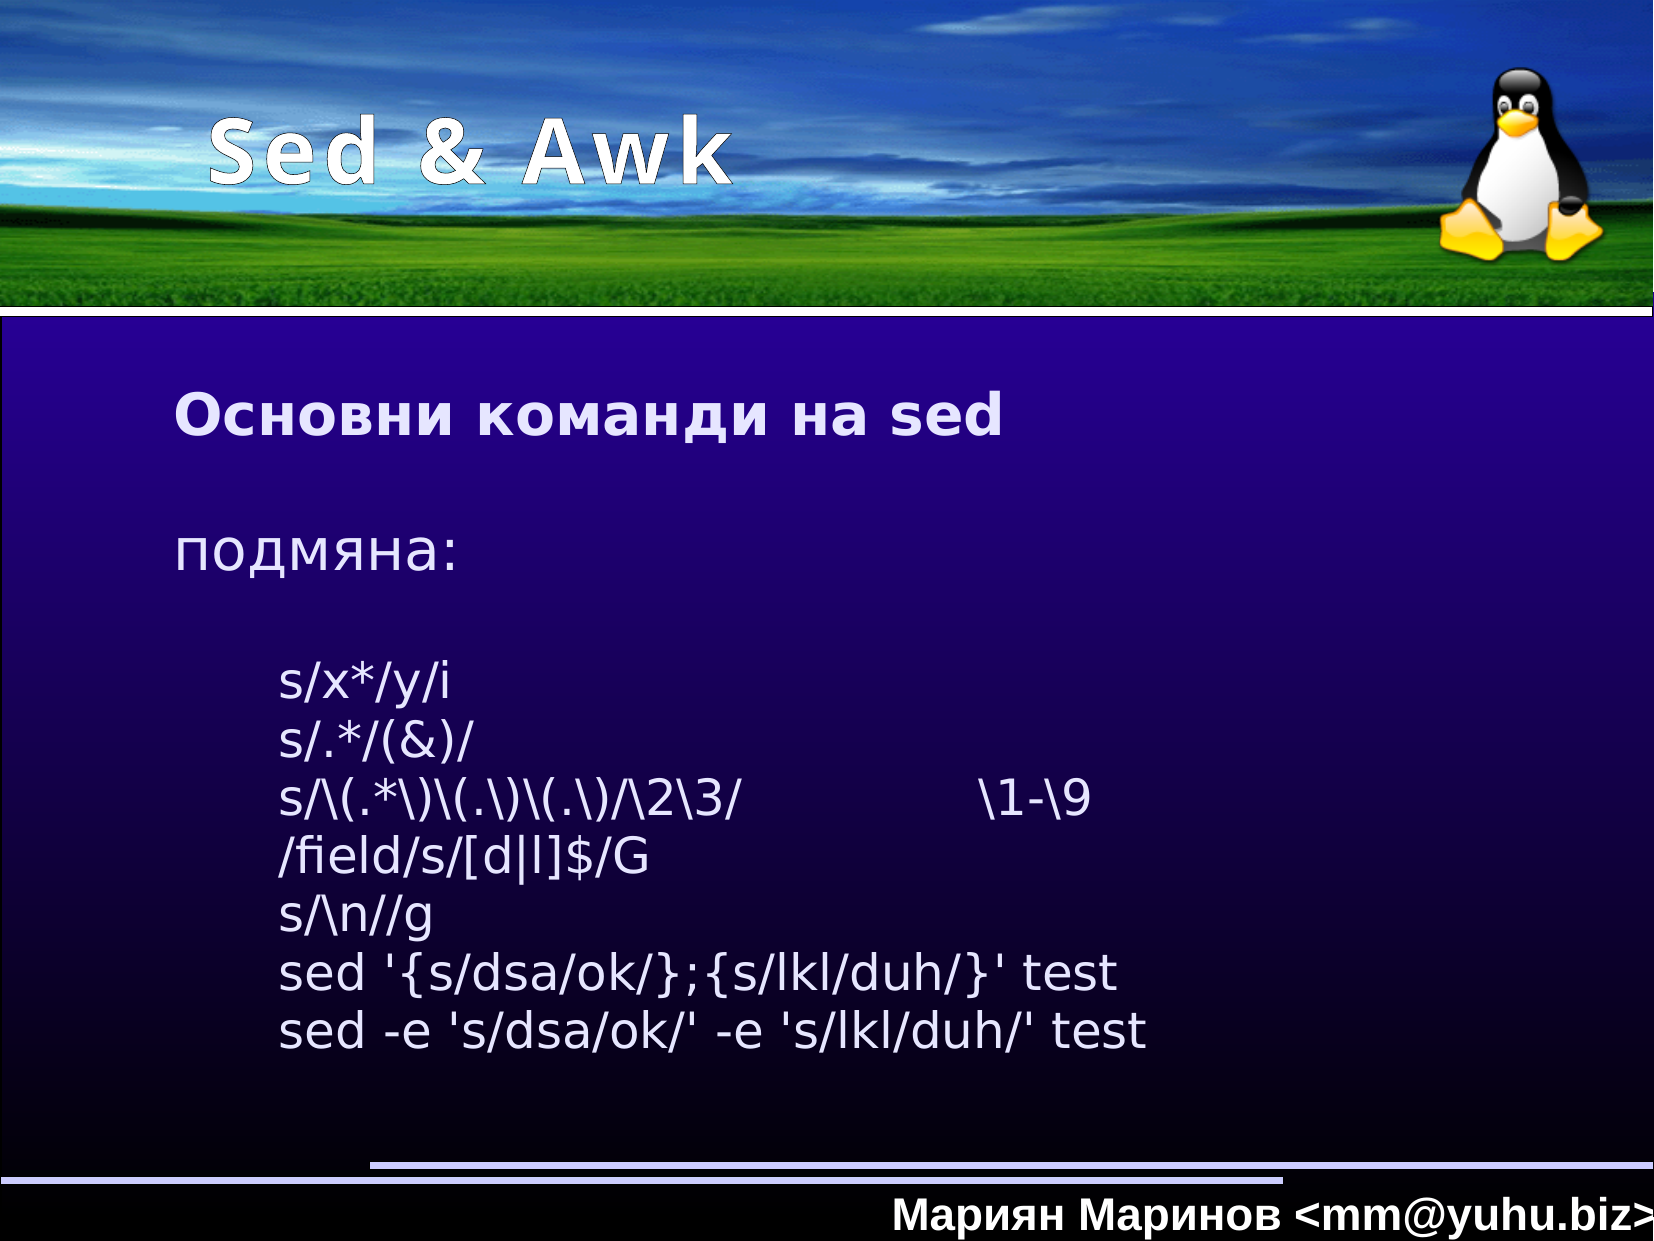

# Sed & Awk
Основни команди на sed
подмяна:
s/x*/y/i
s/.*/(&)/
s/\(.*\)\(.\)\(.\)/\2\3/				\1-\9
/field/s/[d|l]$/G
s/\n//g
sed '{s/dsa/ok/};{s/lkl/duh/}' test
sed -e 's/dsa/ok/' -e 's/lkl/duh/' test
Мариян Маринов <mm@yuhu.biz>